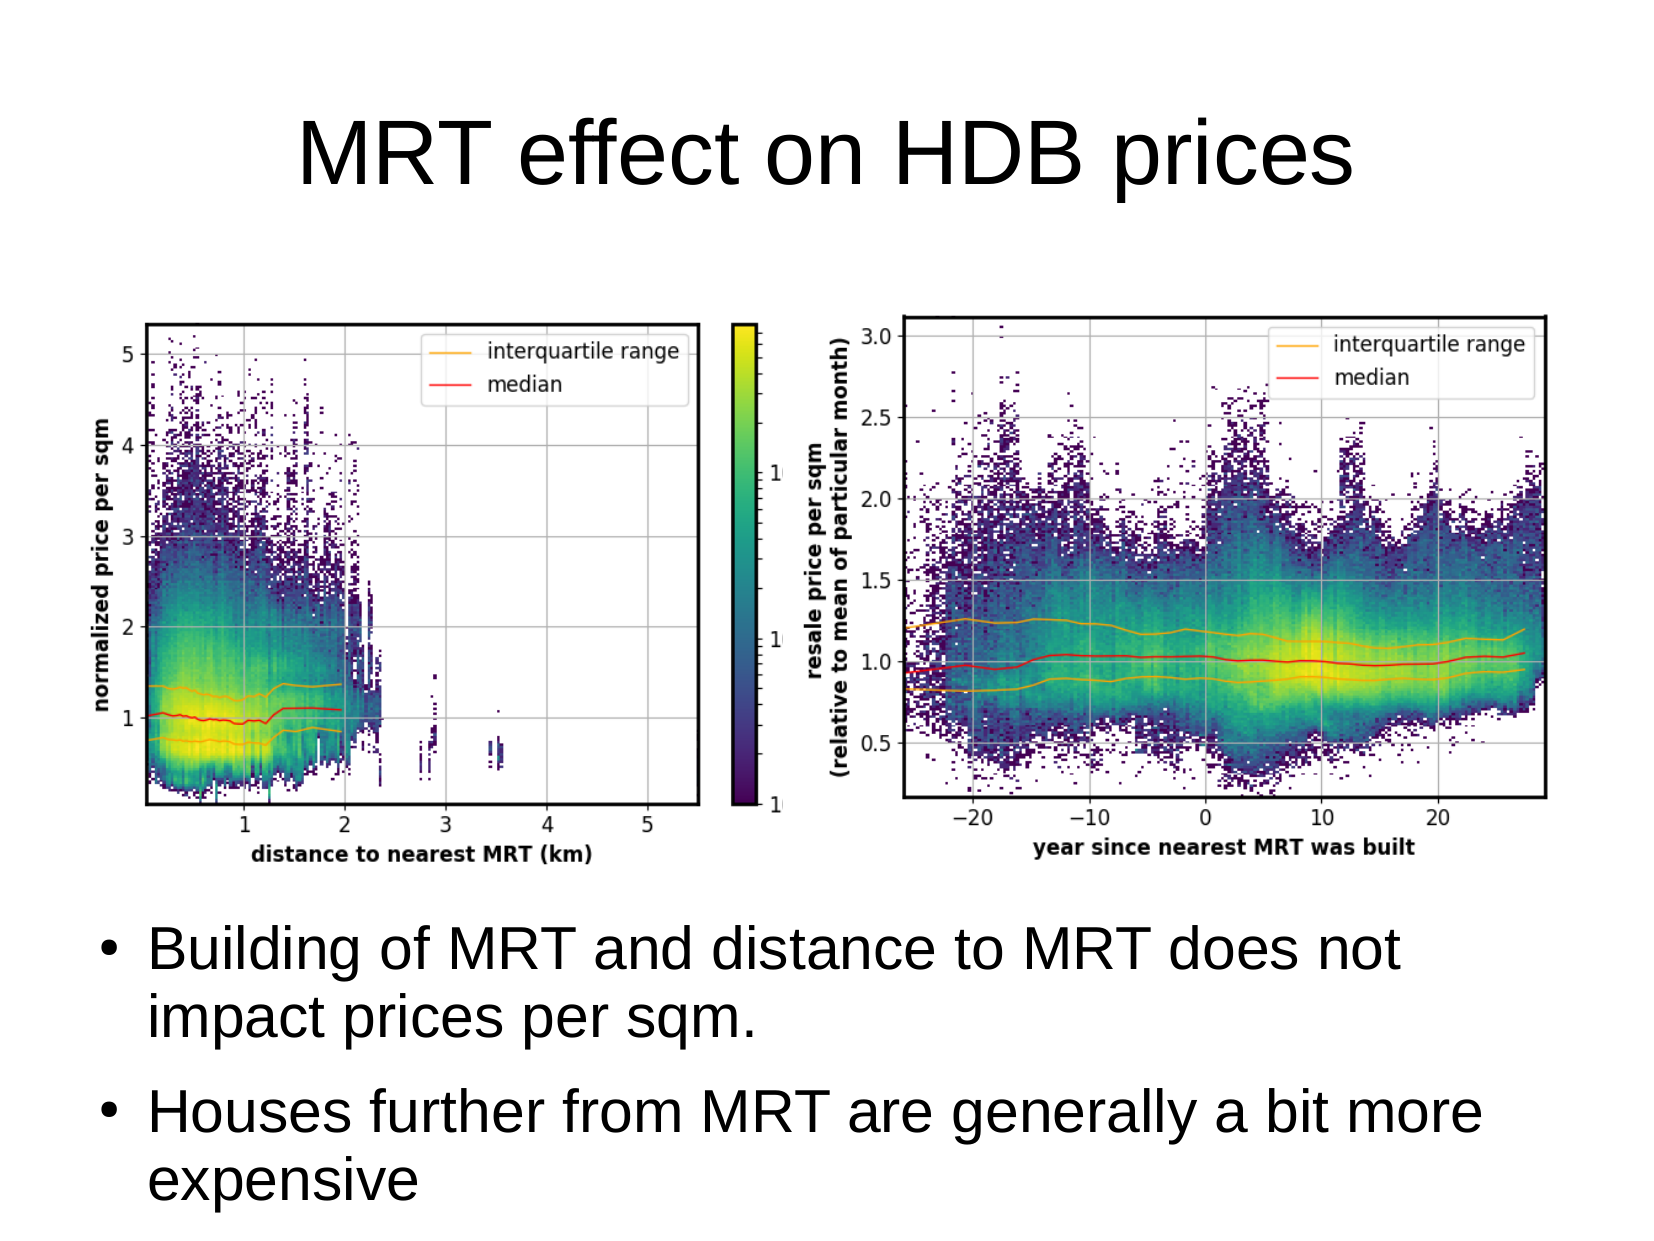

# MRT effect on HDB prices
Building of MRT and distance to MRT does not impact prices per sqm.
Houses further from MRT are generally a bit more expensive